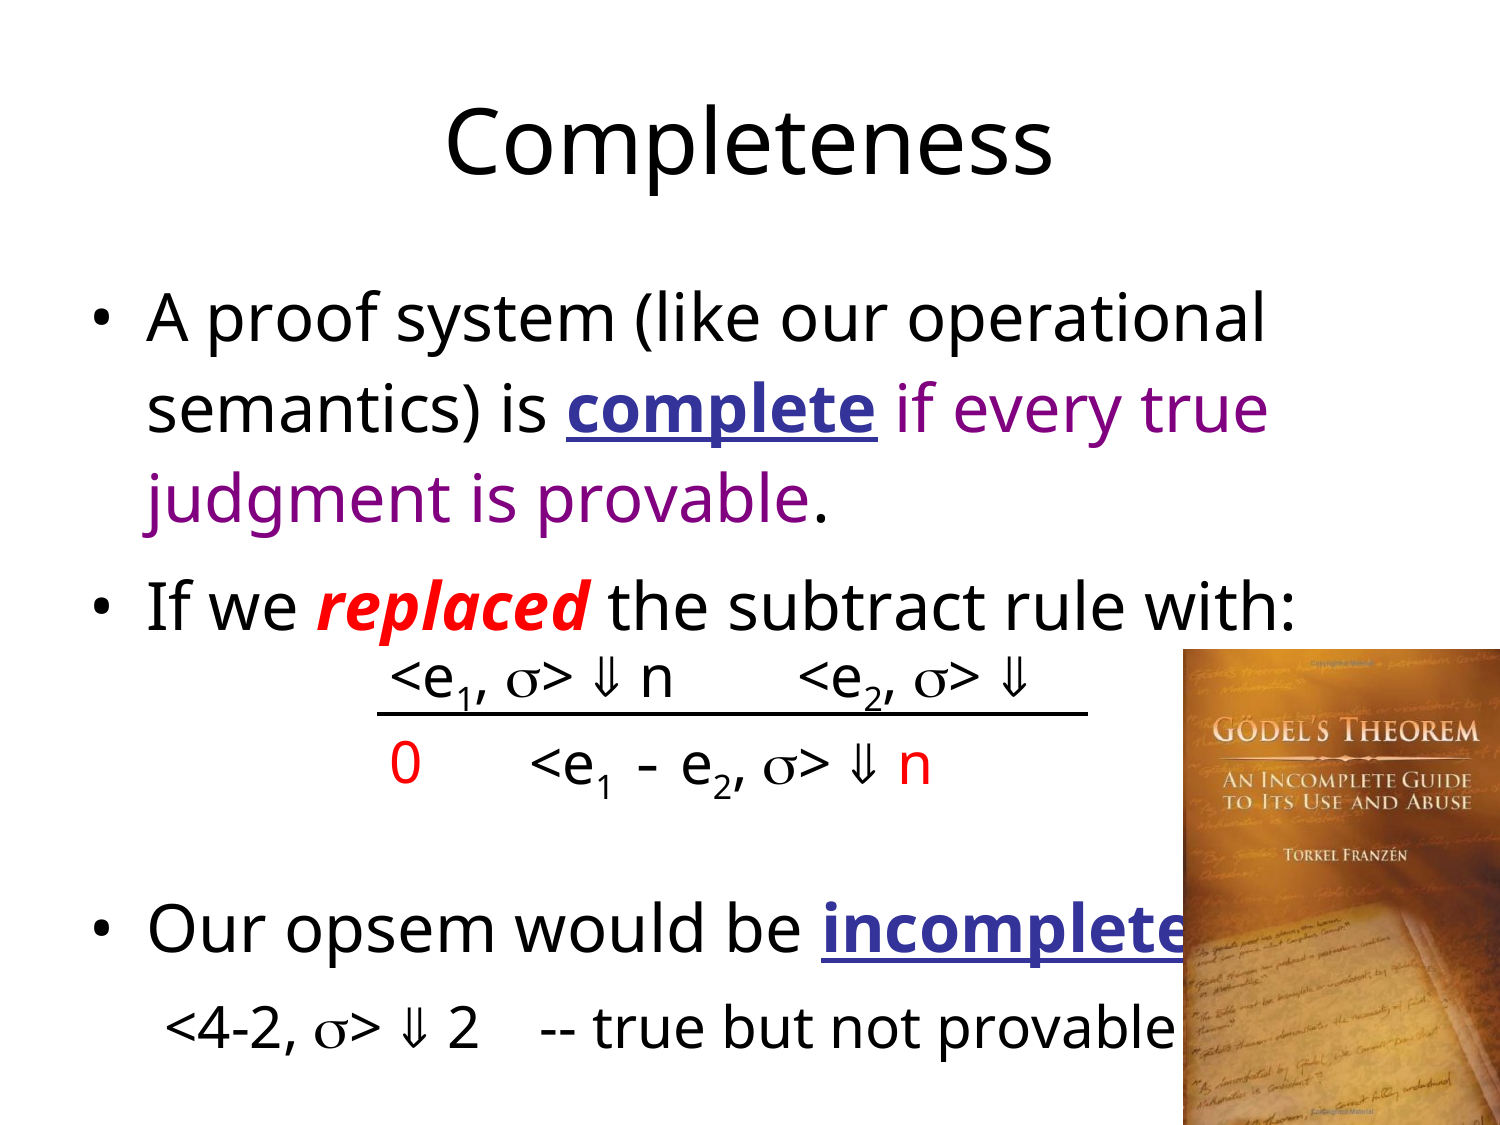

# Completeness
A proof system (like our operational semantics) is complete if every true judgment is provable.
If we replaced the subtract rule with:
Our opsem would be incomplete:
<4-2, >  2	-- true but not provable
<e1, >  n <e2, >  0
<e1 - e2, >  n
12